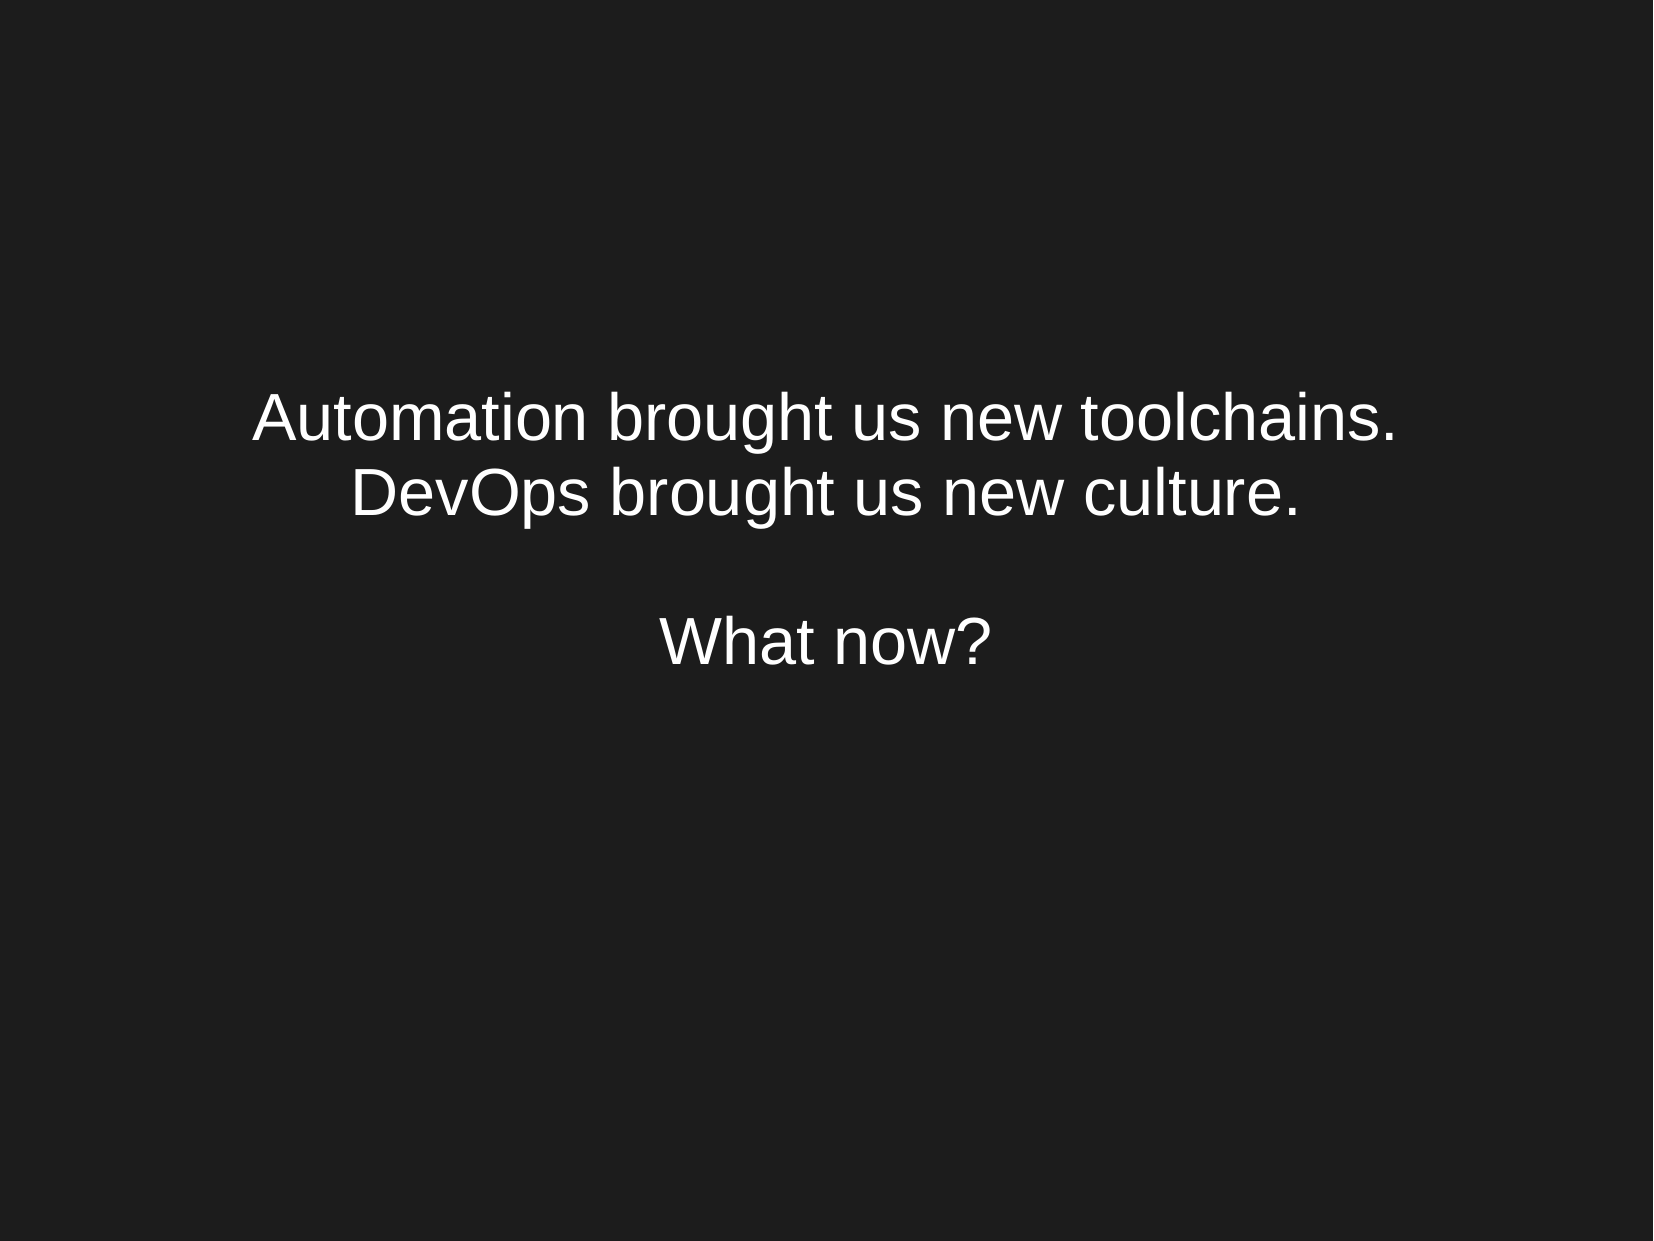

# Automation brought us new toolchains.
DevOps brought us new culture.
What now?